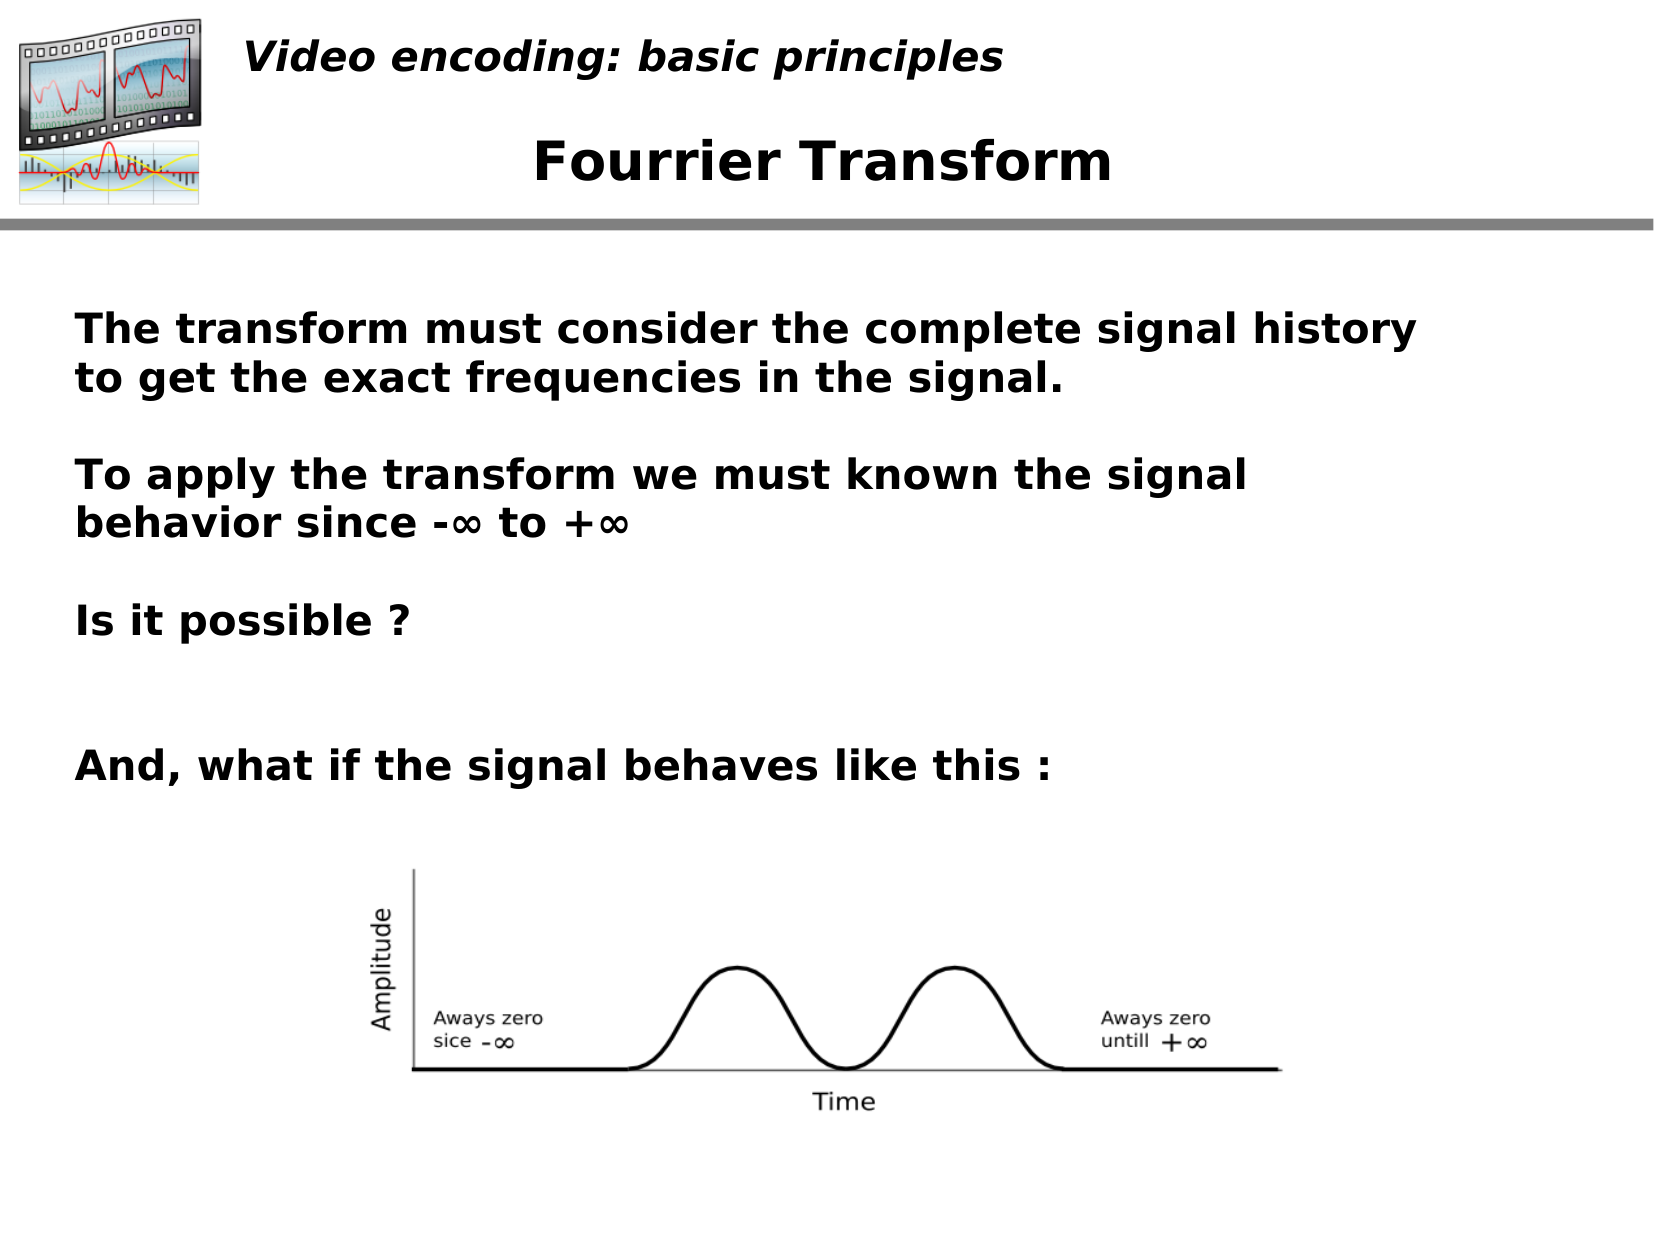

Video encoding: basic principles
Fourrier Transform
The transform must consider the complete signal history
to get the exact frequencies in the signal.
To apply the transform we must known the signal
behavior since -∞ to +∞
Is it possible ?
And, what if the signal behaves like this :